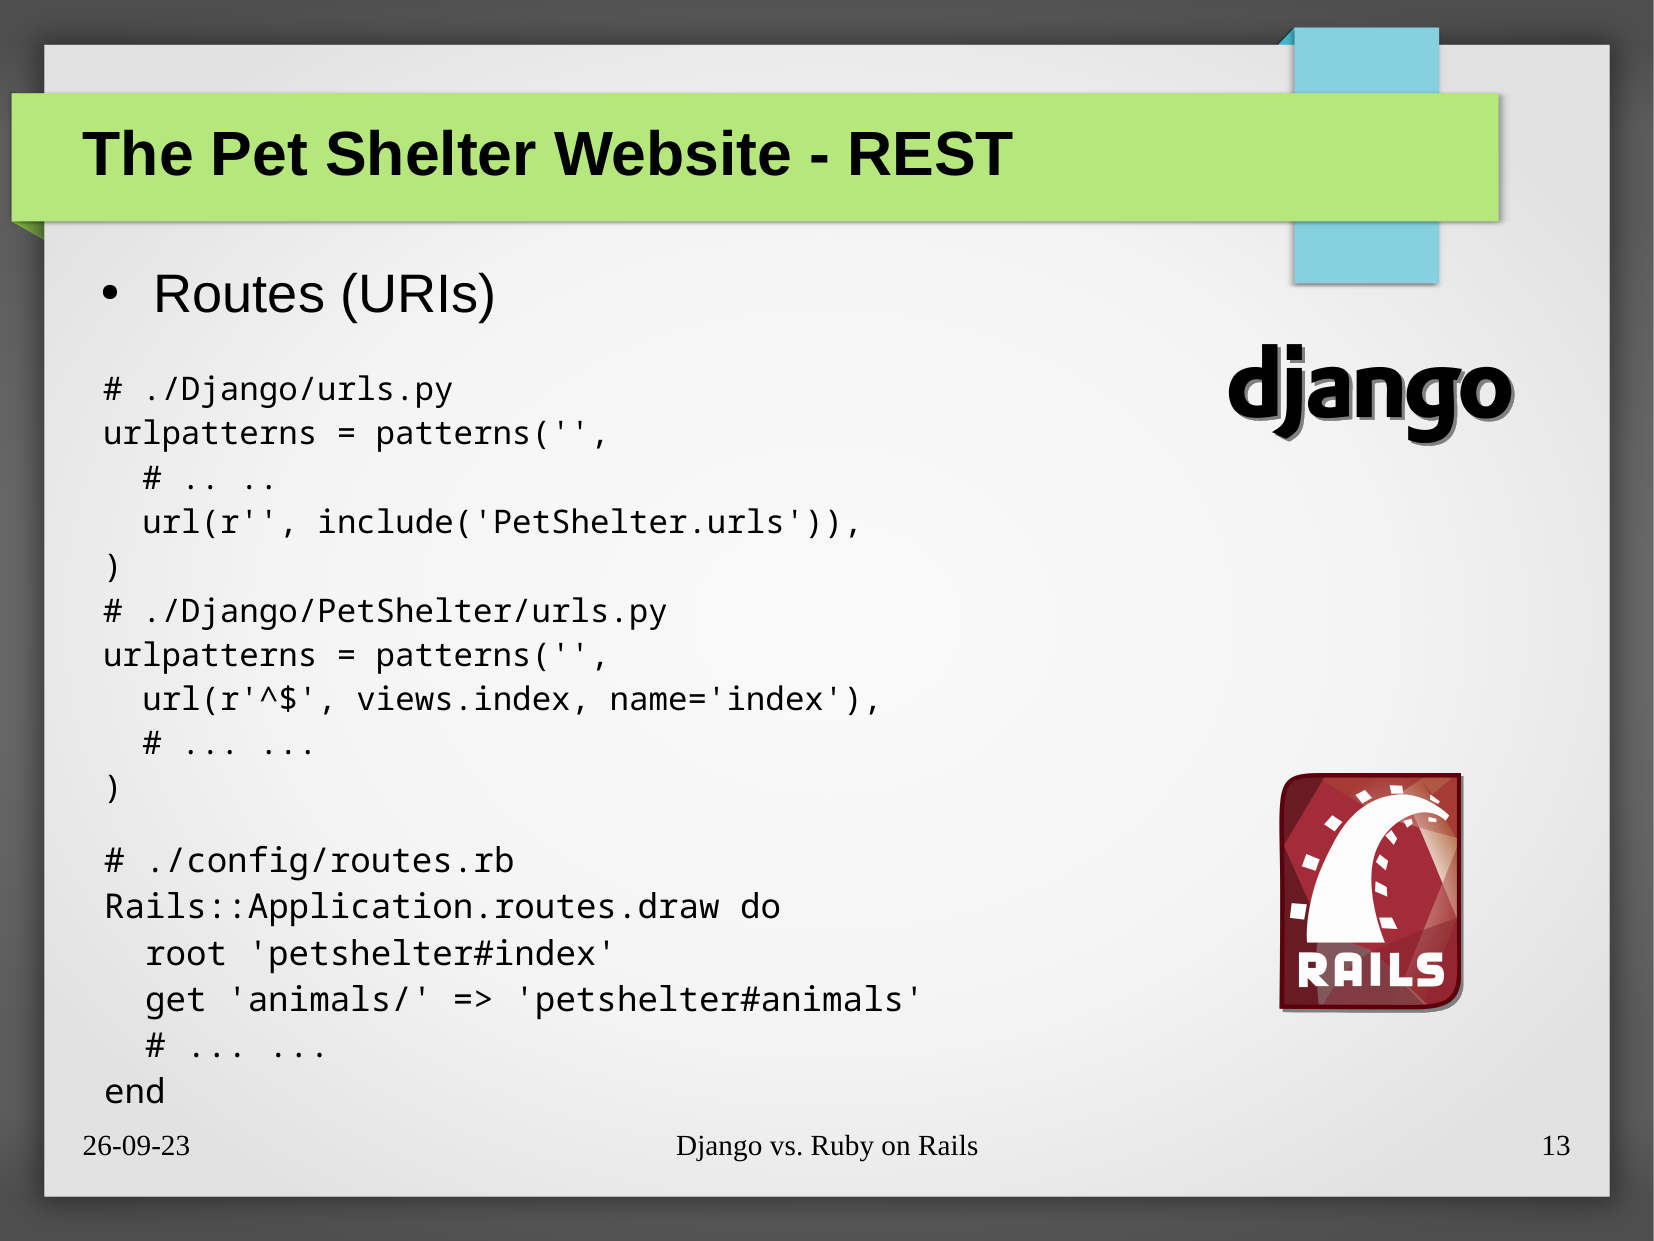

# The Pet Shelter Website - REST
Routes (URIs)
# ./Django/urls.py
urlpatterns = patterns('',
 # .. ..
 url(r'', include('PetShelter.urls')),
)
# ./Django/PetShelter/urls.py
urlpatterns = patterns('',
 url(r'^$', views.index, name='index'),
 # ... ...
)
# ./config/routes.rb
Rails::Application.routes.draw do
 root 'petshelter#index'
 get 'animals/' => 'petshelter#animals'
 # ... ...
end
Django vs. Ruby on Rails
13